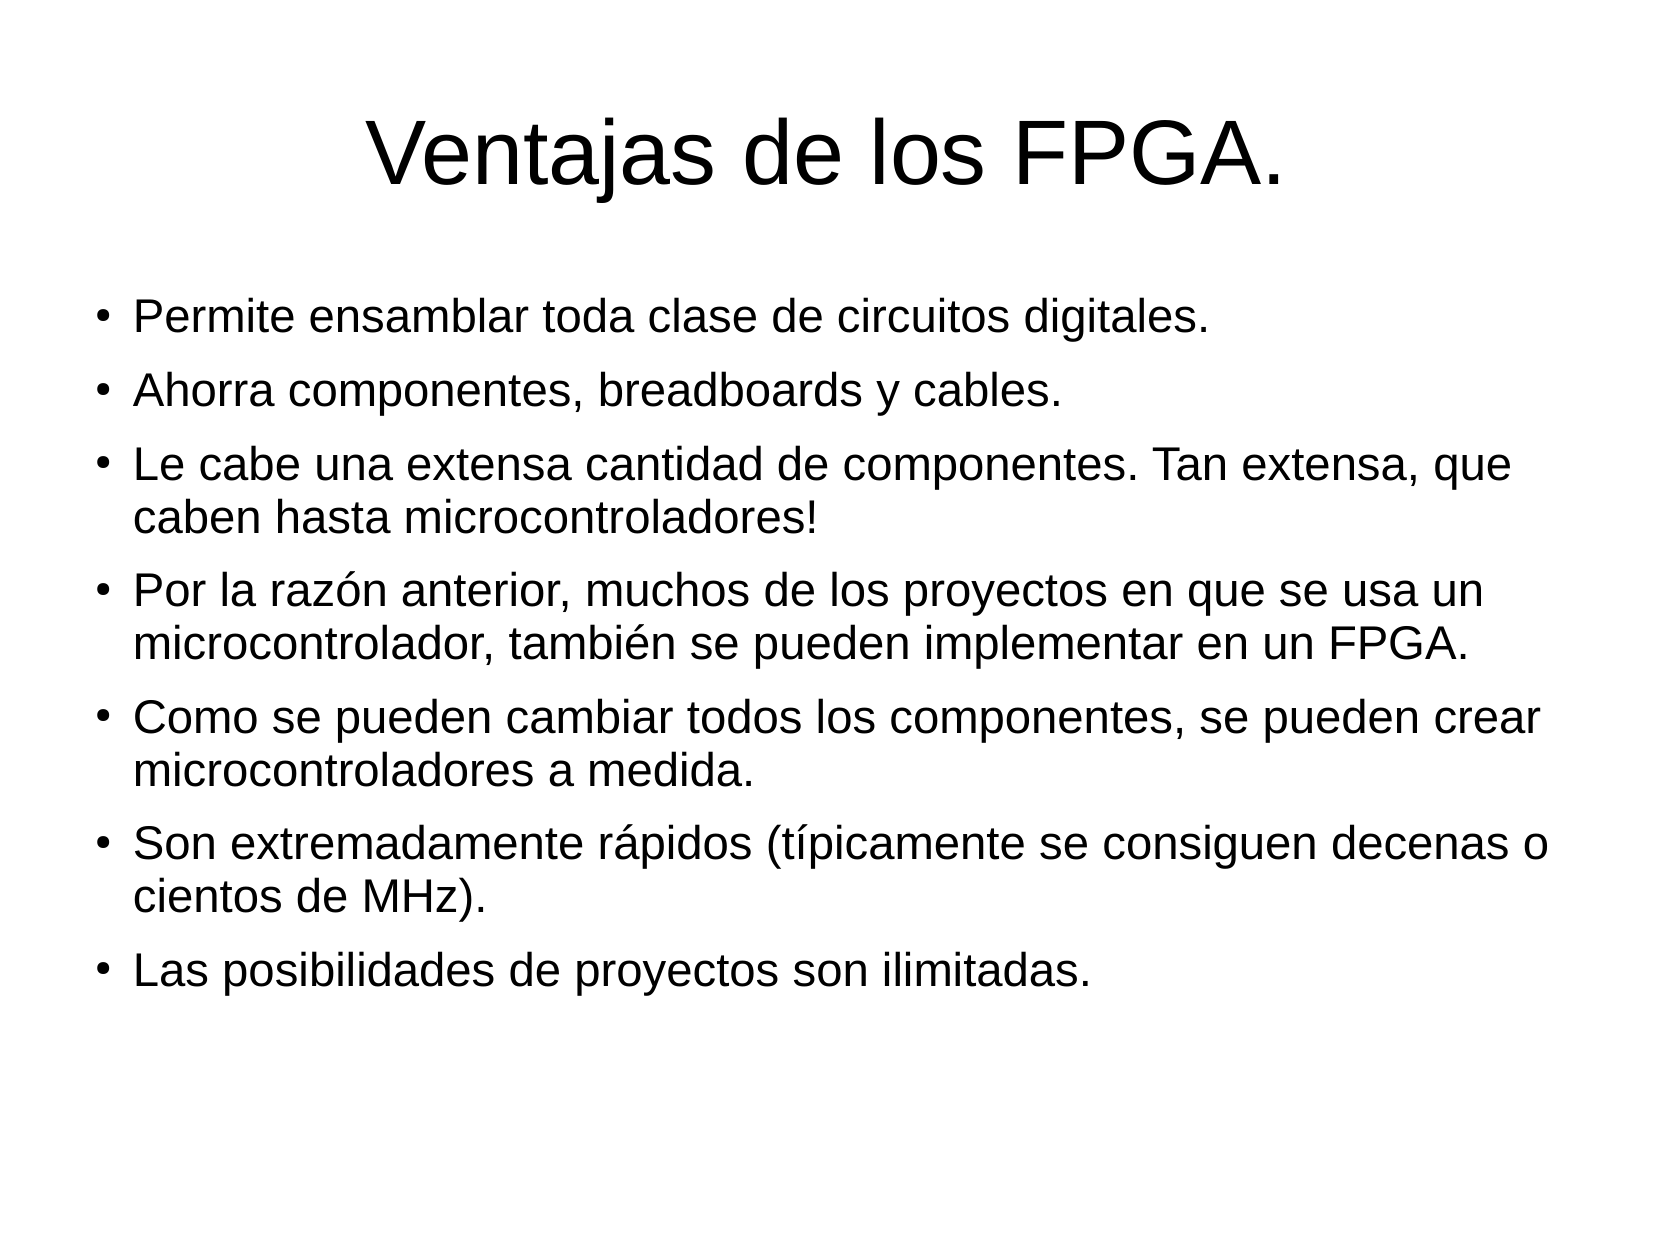

# Ventajas de los FPGA.
Permite ensamblar toda clase de circuitos digitales.
Ahorra componentes, breadboards y cables.
Le cabe una extensa cantidad de componentes. Tan extensa, que caben hasta microcontroladores!
Por la razón anterior, muchos de los proyectos en que se usa un microcontrolador, también se pueden implementar en un FPGA.
Como se pueden cambiar todos los componentes, se pueden crear microcontroladores a medida.
Son extremadamente rápidos (típicamente se consiguen decenas o cientos de MHz).
Las posibilidades de proyectos son ilimitadas.